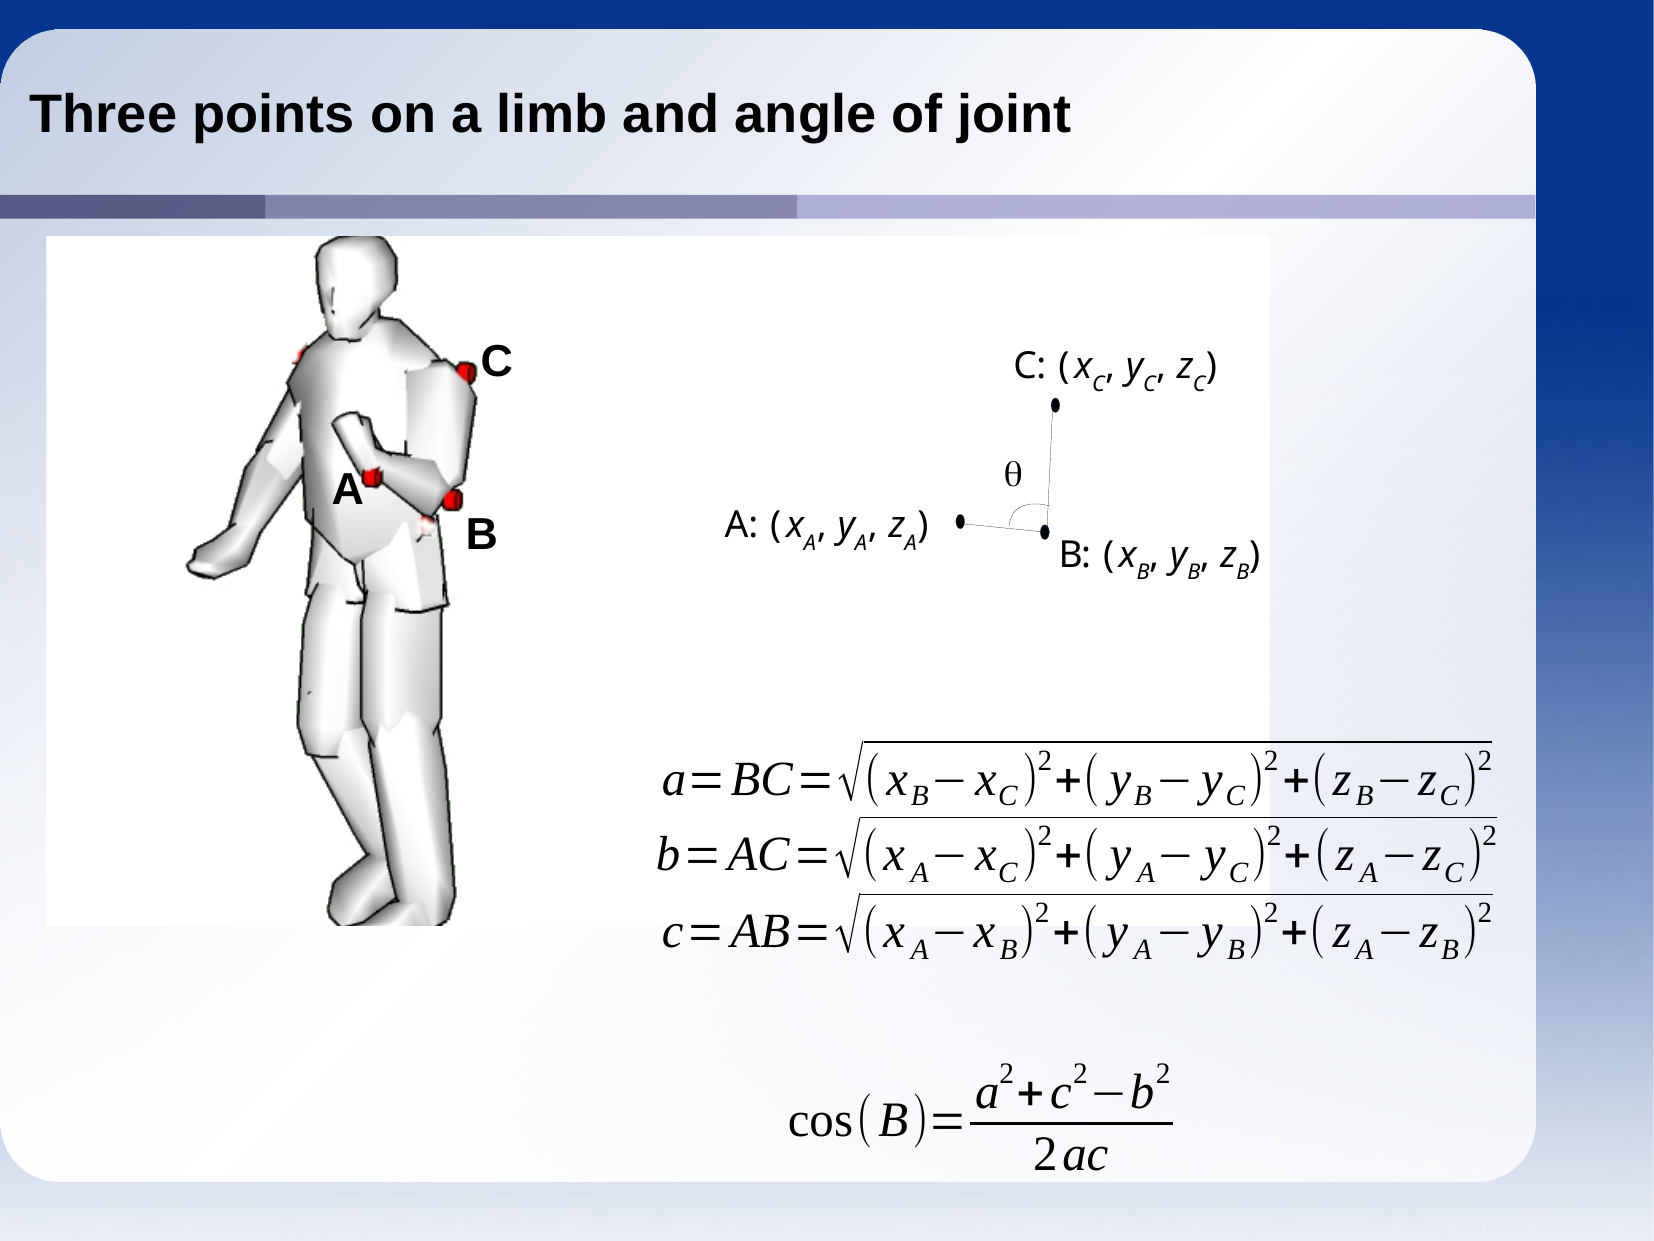

# Three points on a limb and angle of joint